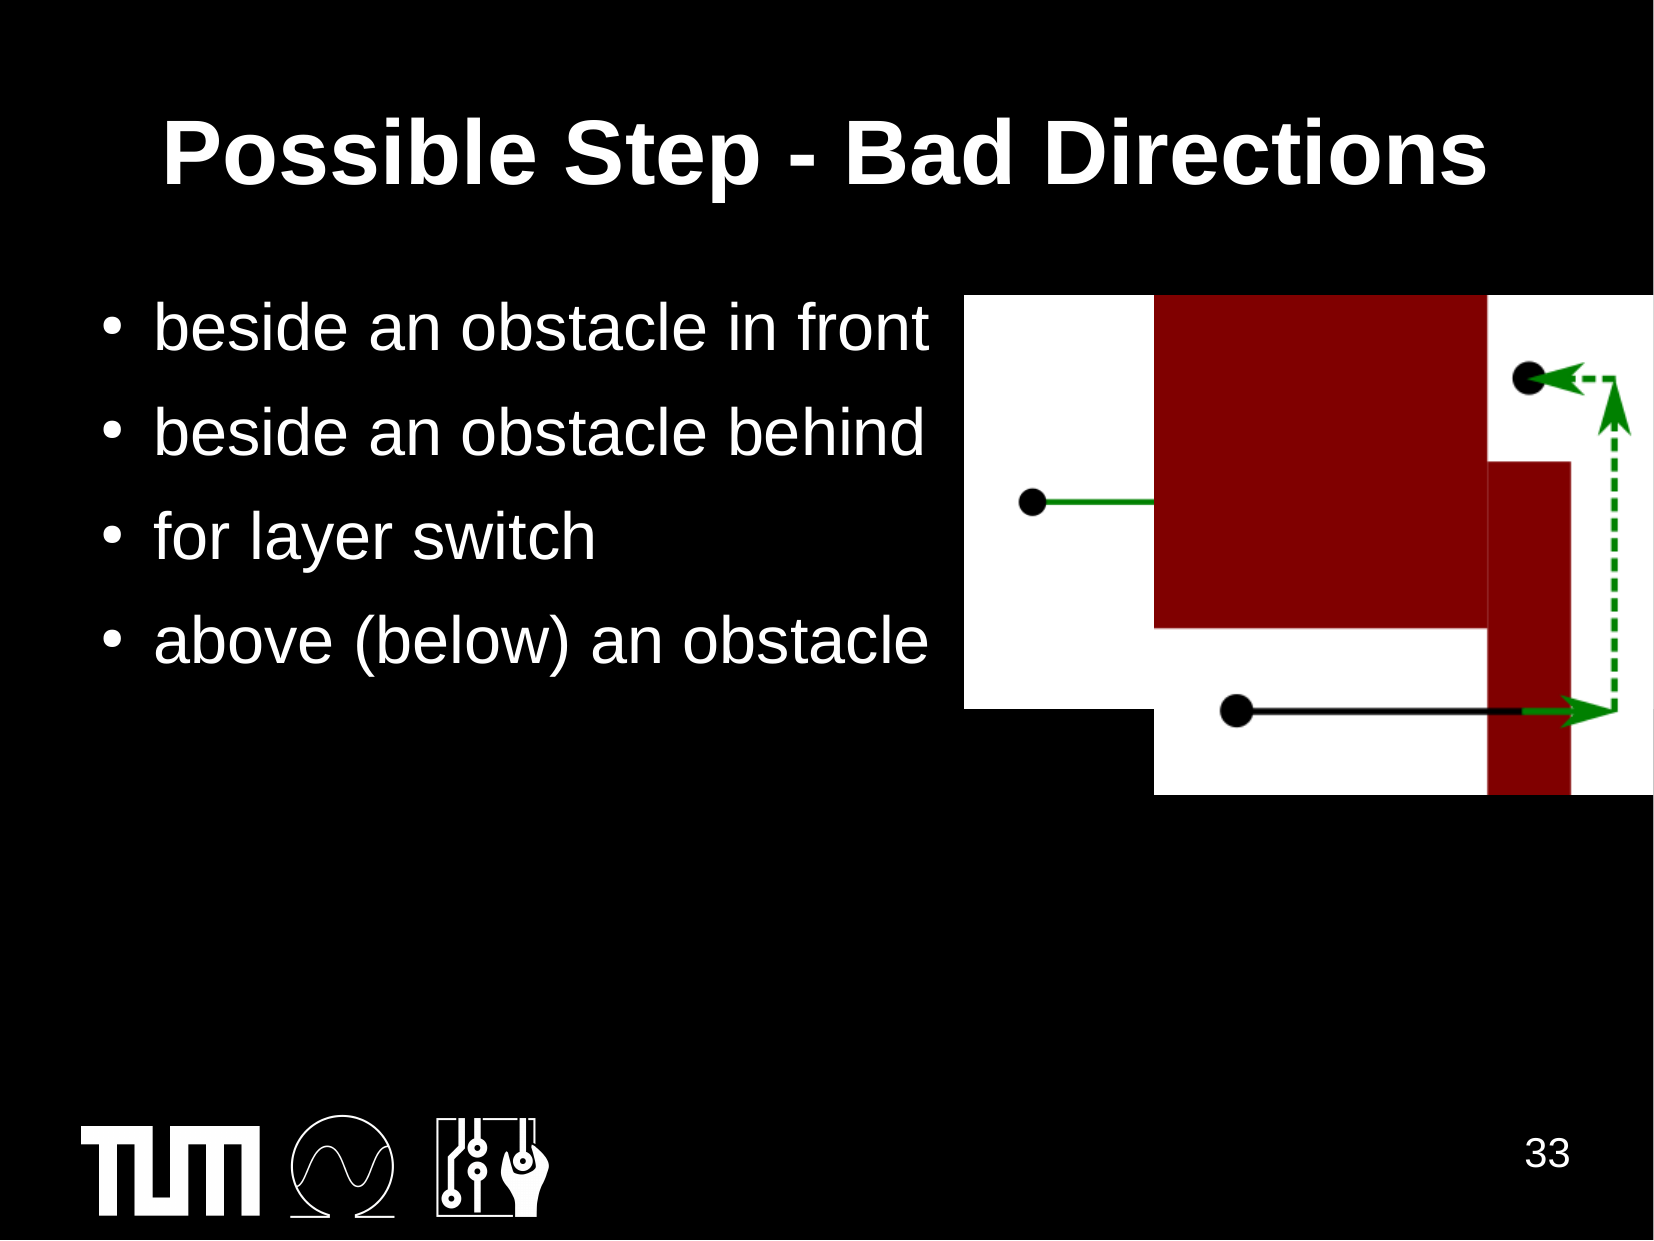

# Possible Step - Bad Directions
beside an obstacle in front
beside an obstacle behind
for layer switch
above (below) an obstacle
33